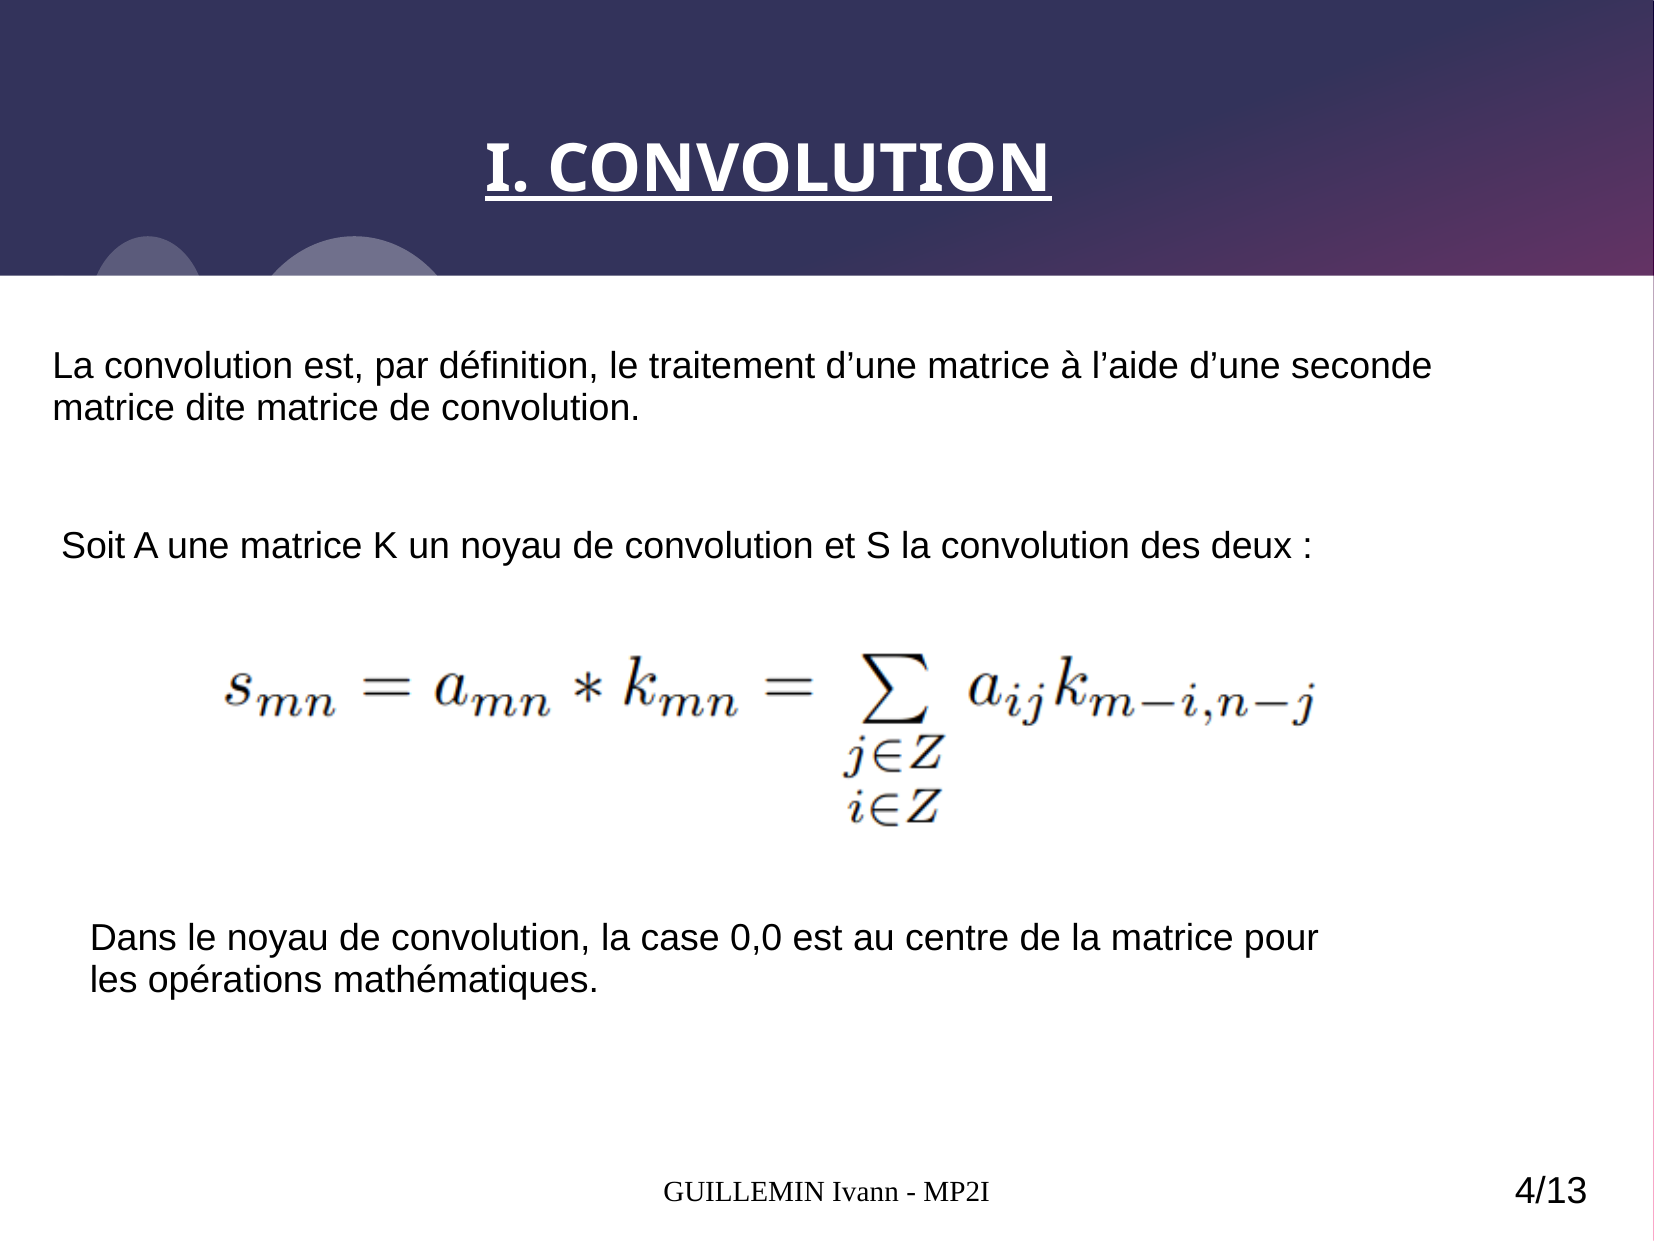

I. CONVOLUTION
La convolution est, par définition, le traitement d’une matrice à l’aide d’une seconde matrice dite matrice de convolution.
Soit A une matrice K un noyau de convolution et S la convolution des deux :
Dans le noyau de convolution, la case 0,0 est au centre de la matrice pour les opérations mathématiques.
GUILLEMIN Ivann - MP2I
4/13